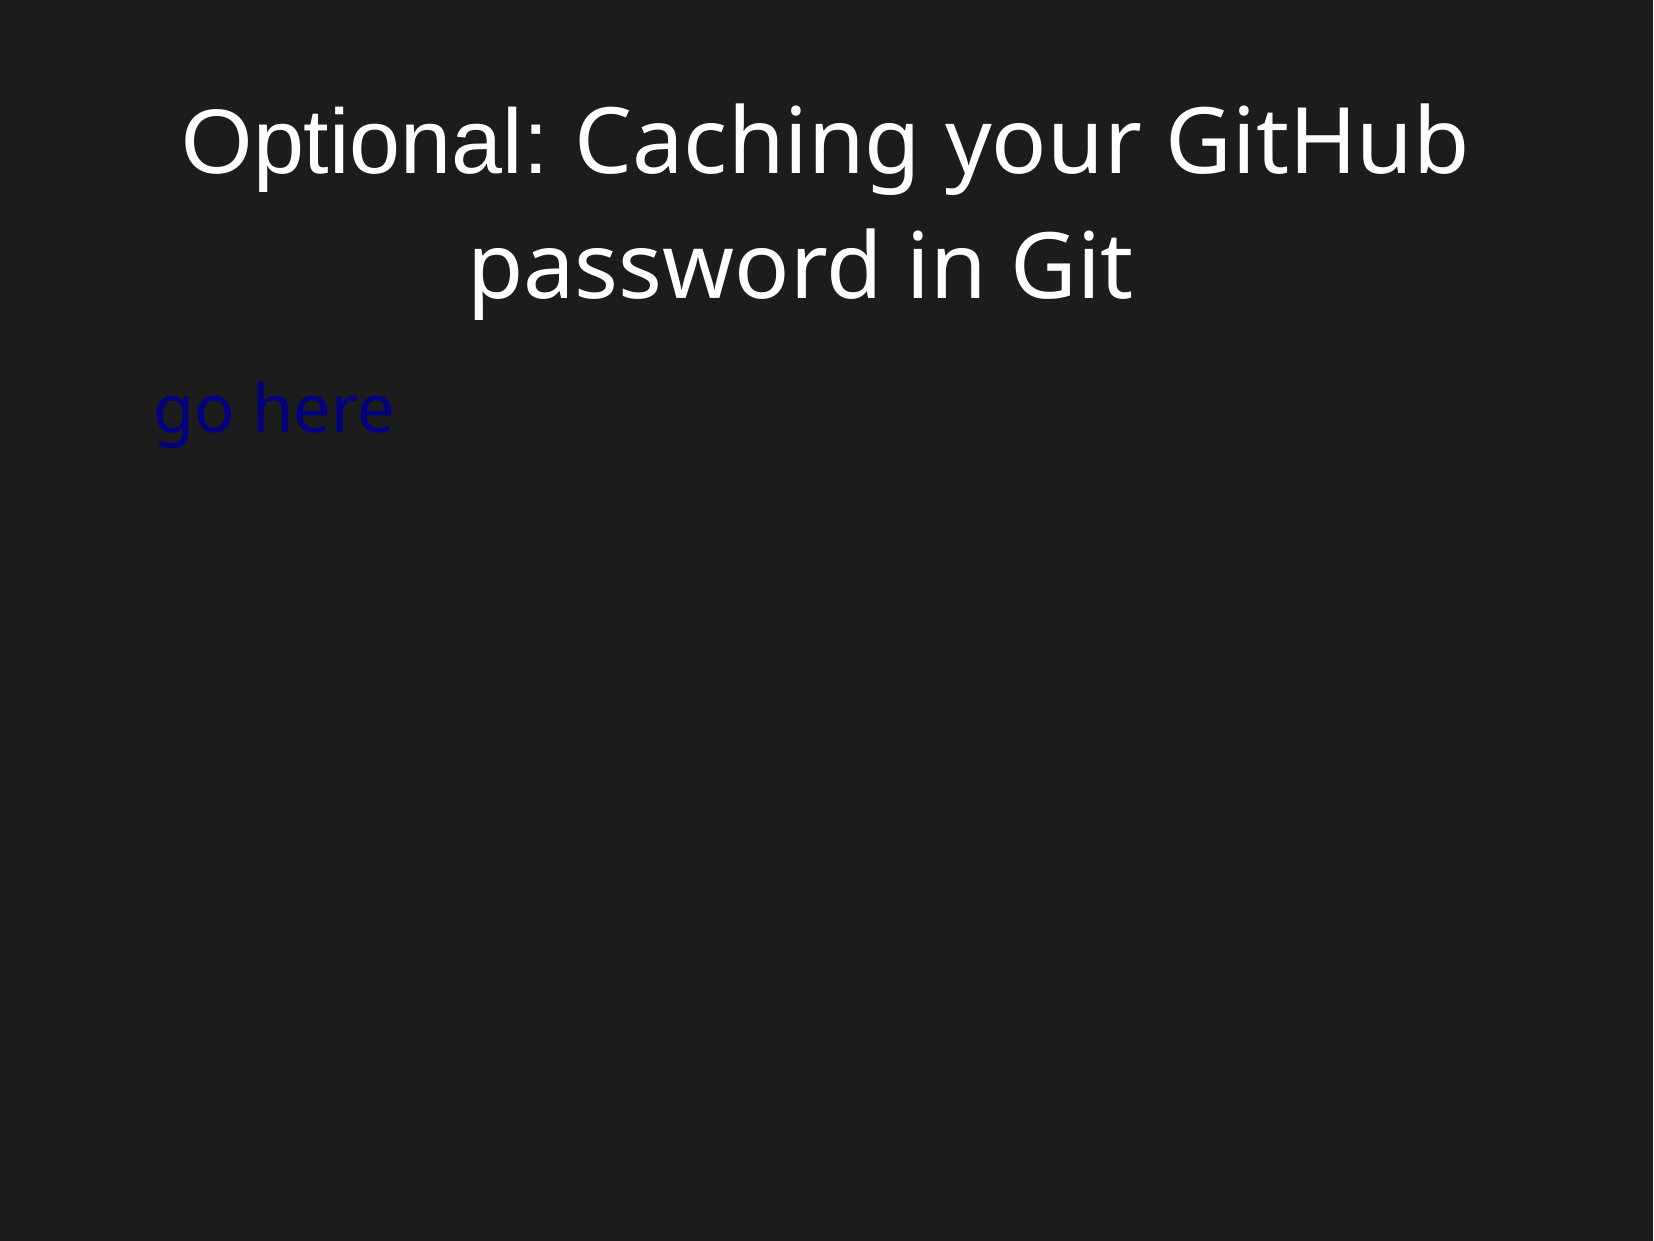

# Optional: Caching your GitHub password in Git
go here